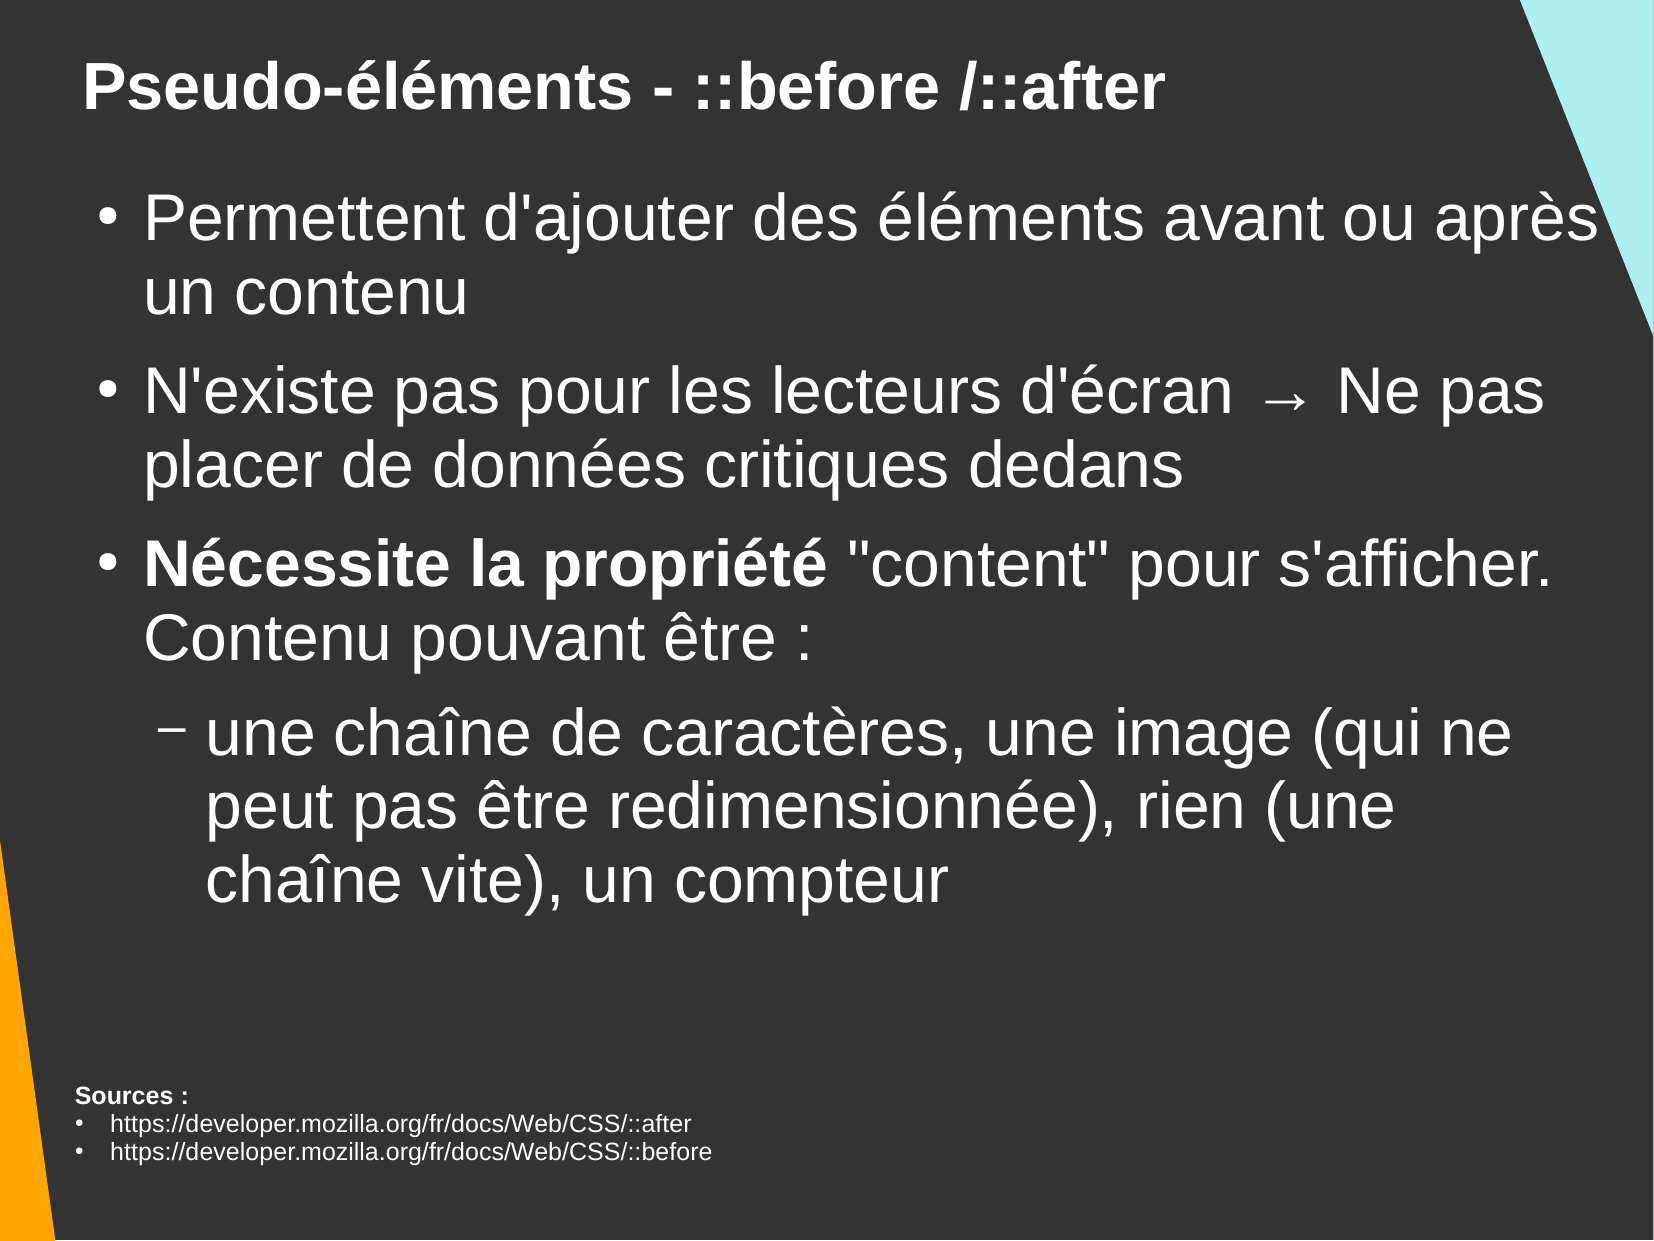

# Pseudo-éléments - ::before /::after
Permettent d'ajouter des éléments avant ou après un contenu
N'existe pas pour les lecteurs d'écran → Ne pas placer de données critiques dedans
Nécessite la propriété "content" pour s'afficher. Contenu pouvant être :
une chaîne de caractères, une image (qui ne peut pas être redimensionnée), rien (une chaîne vite), un compteur
Sources :
https://developer.mozilla.org/fr/docs/Web/CSS/::after
https://developer.mozilla.org/fr/docs/Web/CSS/::before